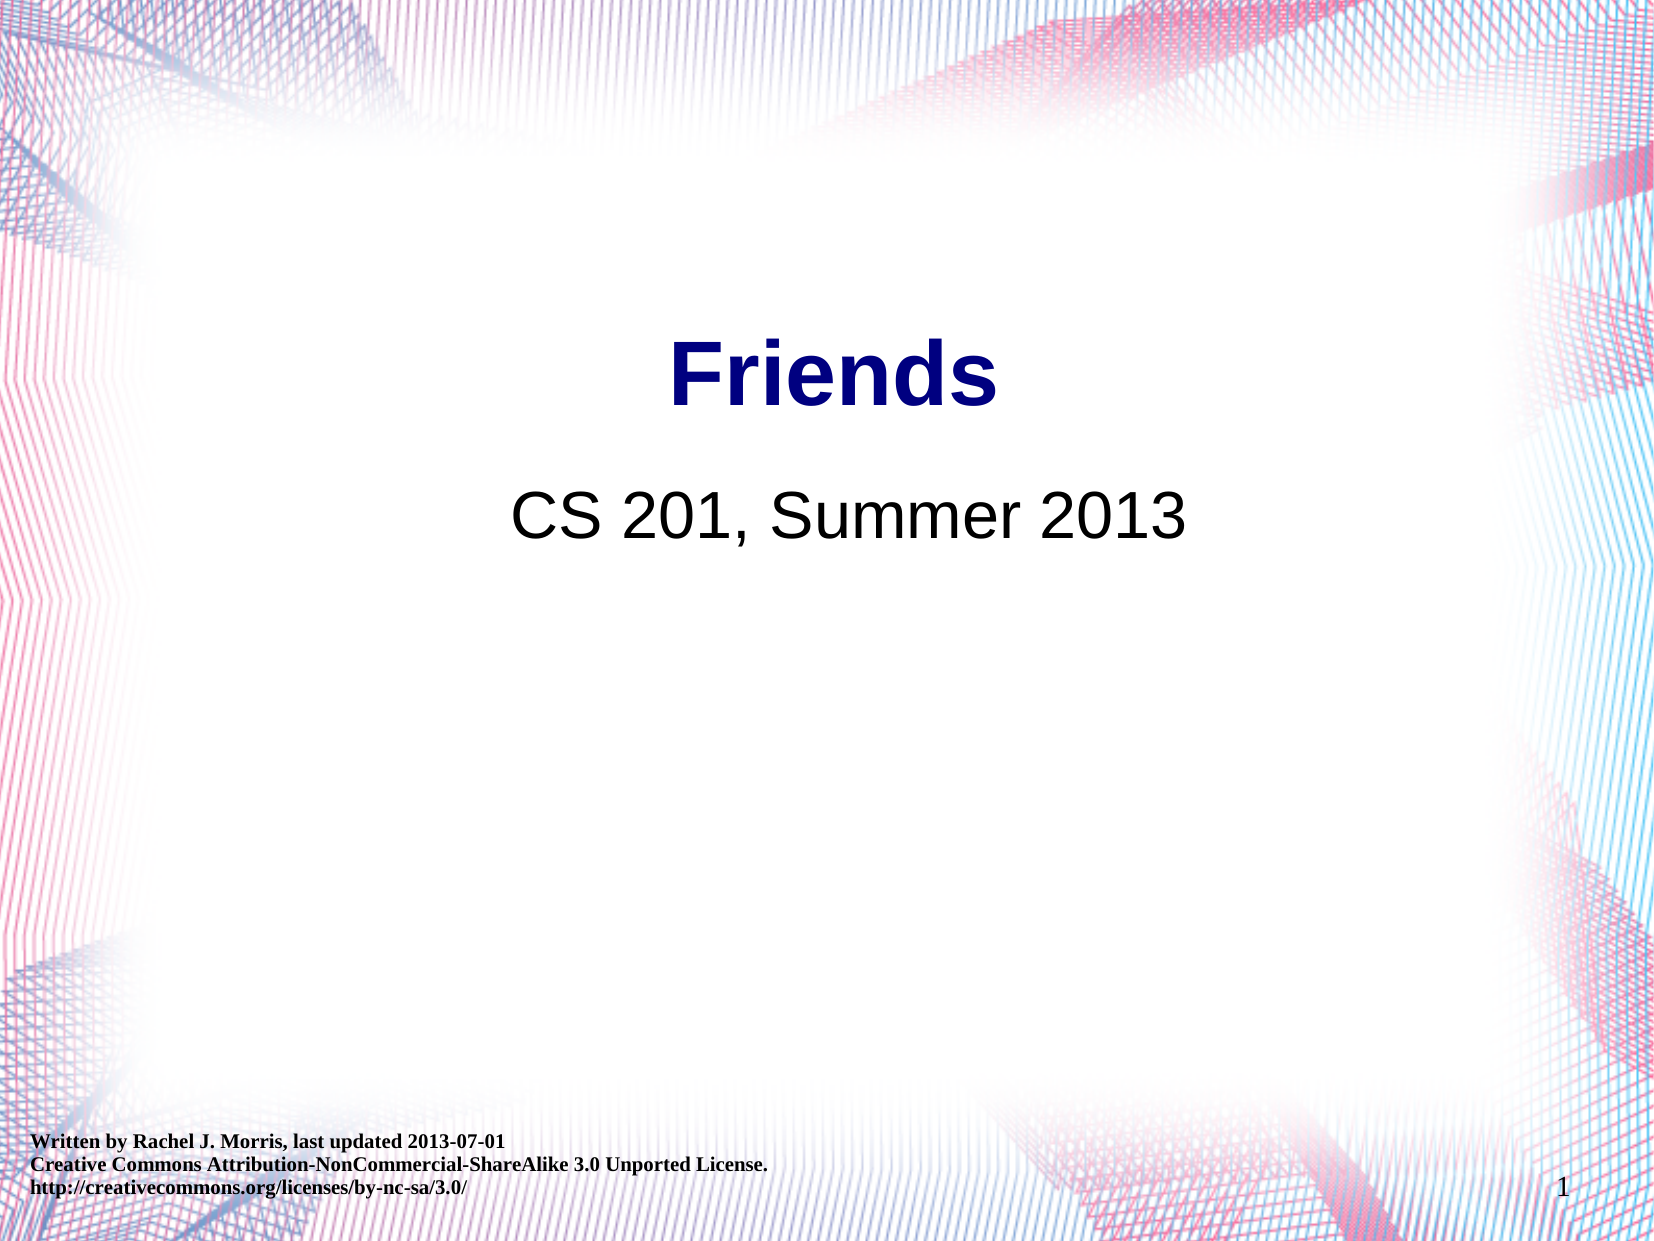

# Friends
CS 201, Summer 2013
1